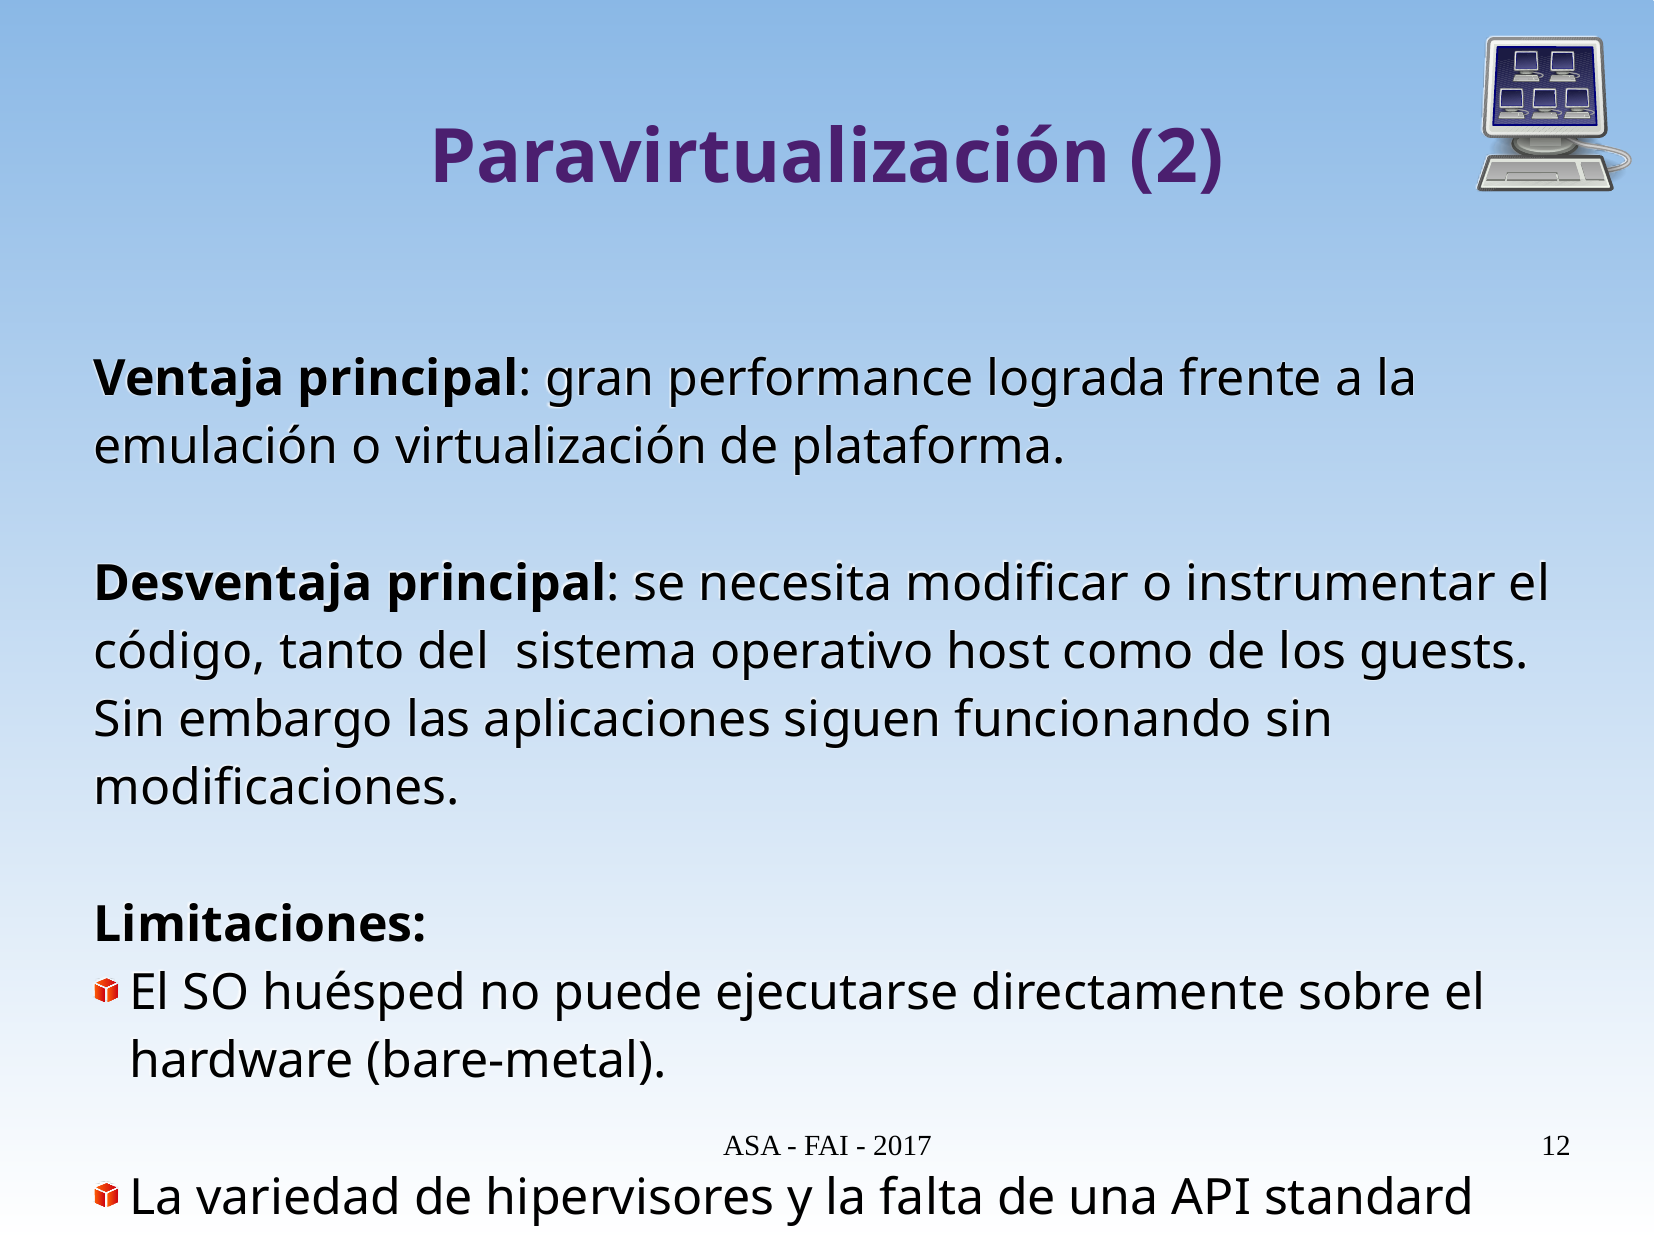

# Paravirtualización (2)
Ventaja principal: gran performance lograda frente a la emulación o virtualización de plataforma.
Desventaja principal: se necesita modificar o instrumentar el código, tanto del sistema operativo host como de los guests. Sin embargo las aplicaciones siguen funcionando sin modificaciones.
Limitaciones:
El SO huésped no puede ejecutarse directamente sobre el hardware (bare-metal).
La variedad de hipervisores y la falta de una API standard complejiza el desarrollo de SO huéspedes modificados a tal fin.
ASA - FAI - 2017
12